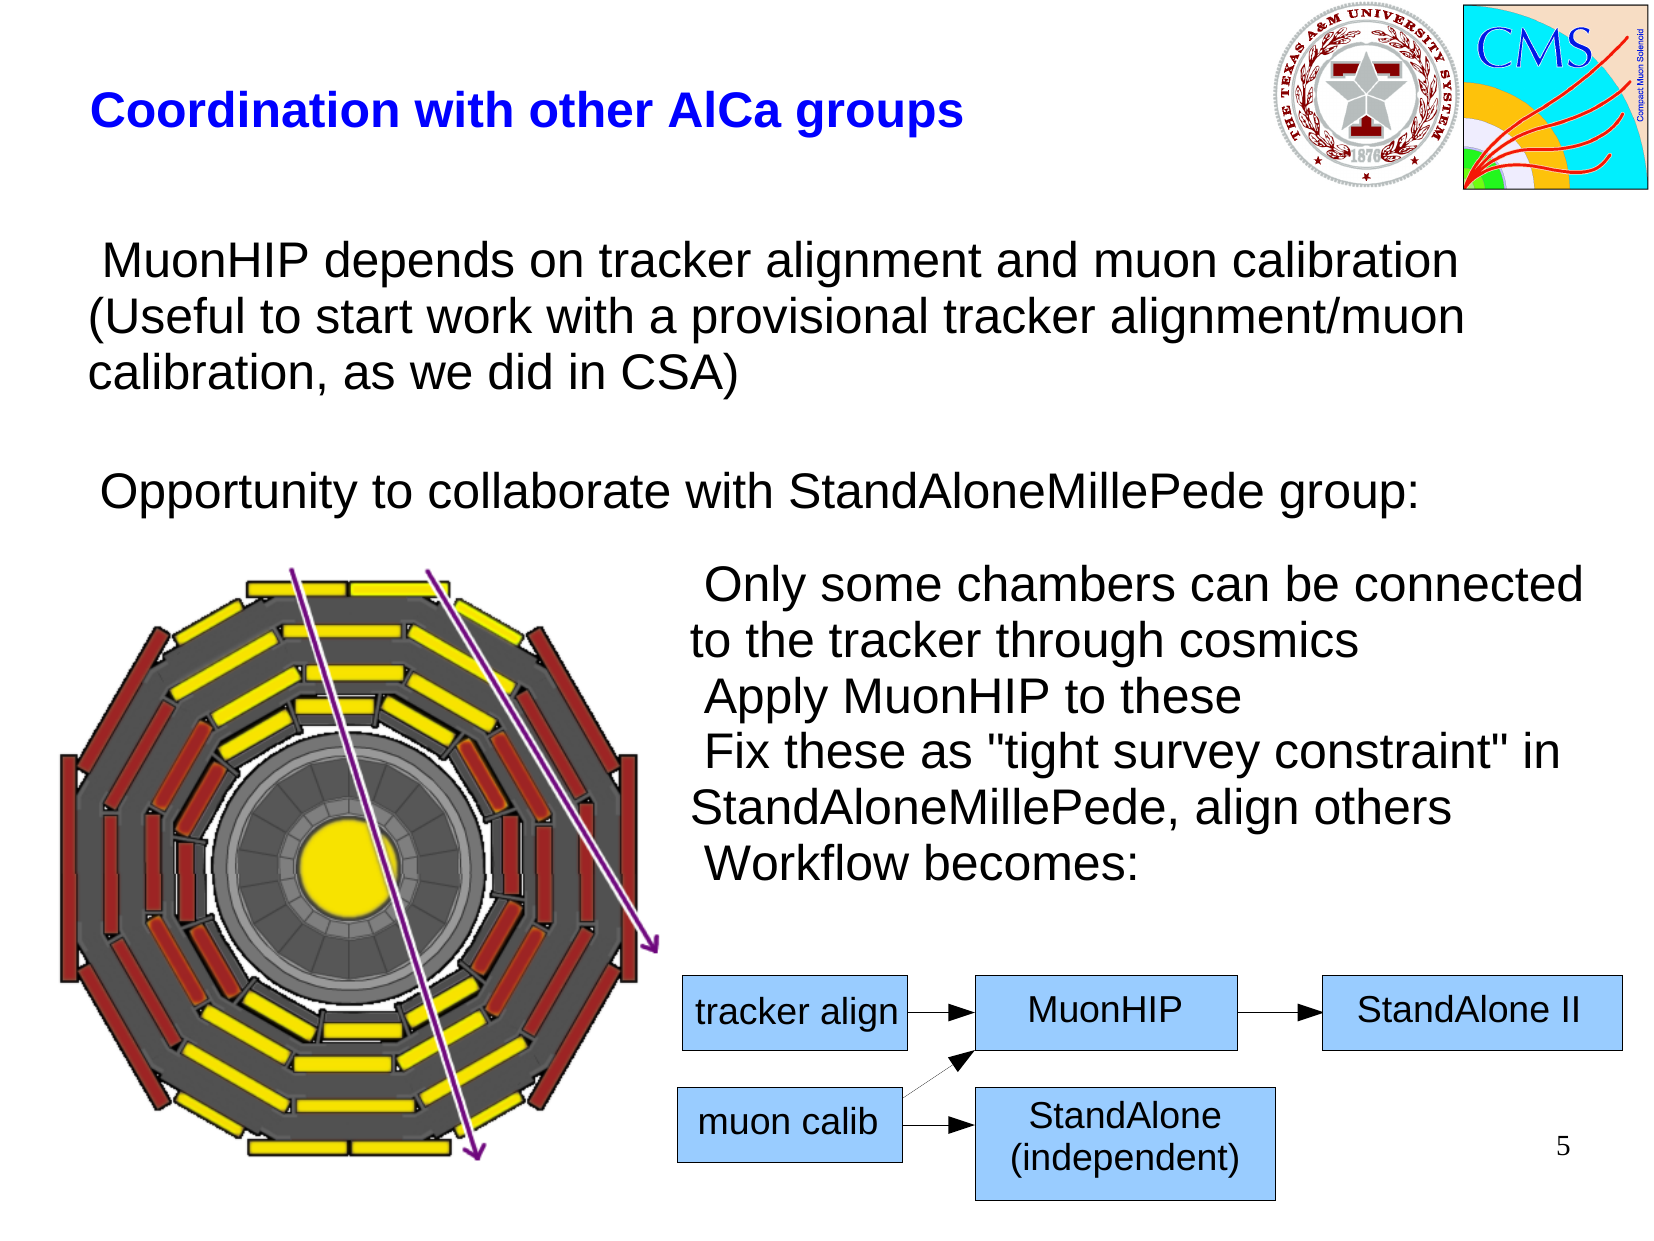

Coordination with other AlCa groups
 MuonHIP depends on tracker alignment and muon calibration
(Useful to start work with a provisional tracker alignment/muon calibration, as we did in CSA)
 Opportunity to collaborate with StandAloneMillePede group:
 Only some chambers can be connected to the tracker through cosmics
 Apply MuonHIP to these
 Fix these as "tight survey constraint" in StandAloneMillePede, align others
 Workflow becomes:
MuonHIP
StandAlone II
tracker align
StandAlone
(independent)
muon calib
5